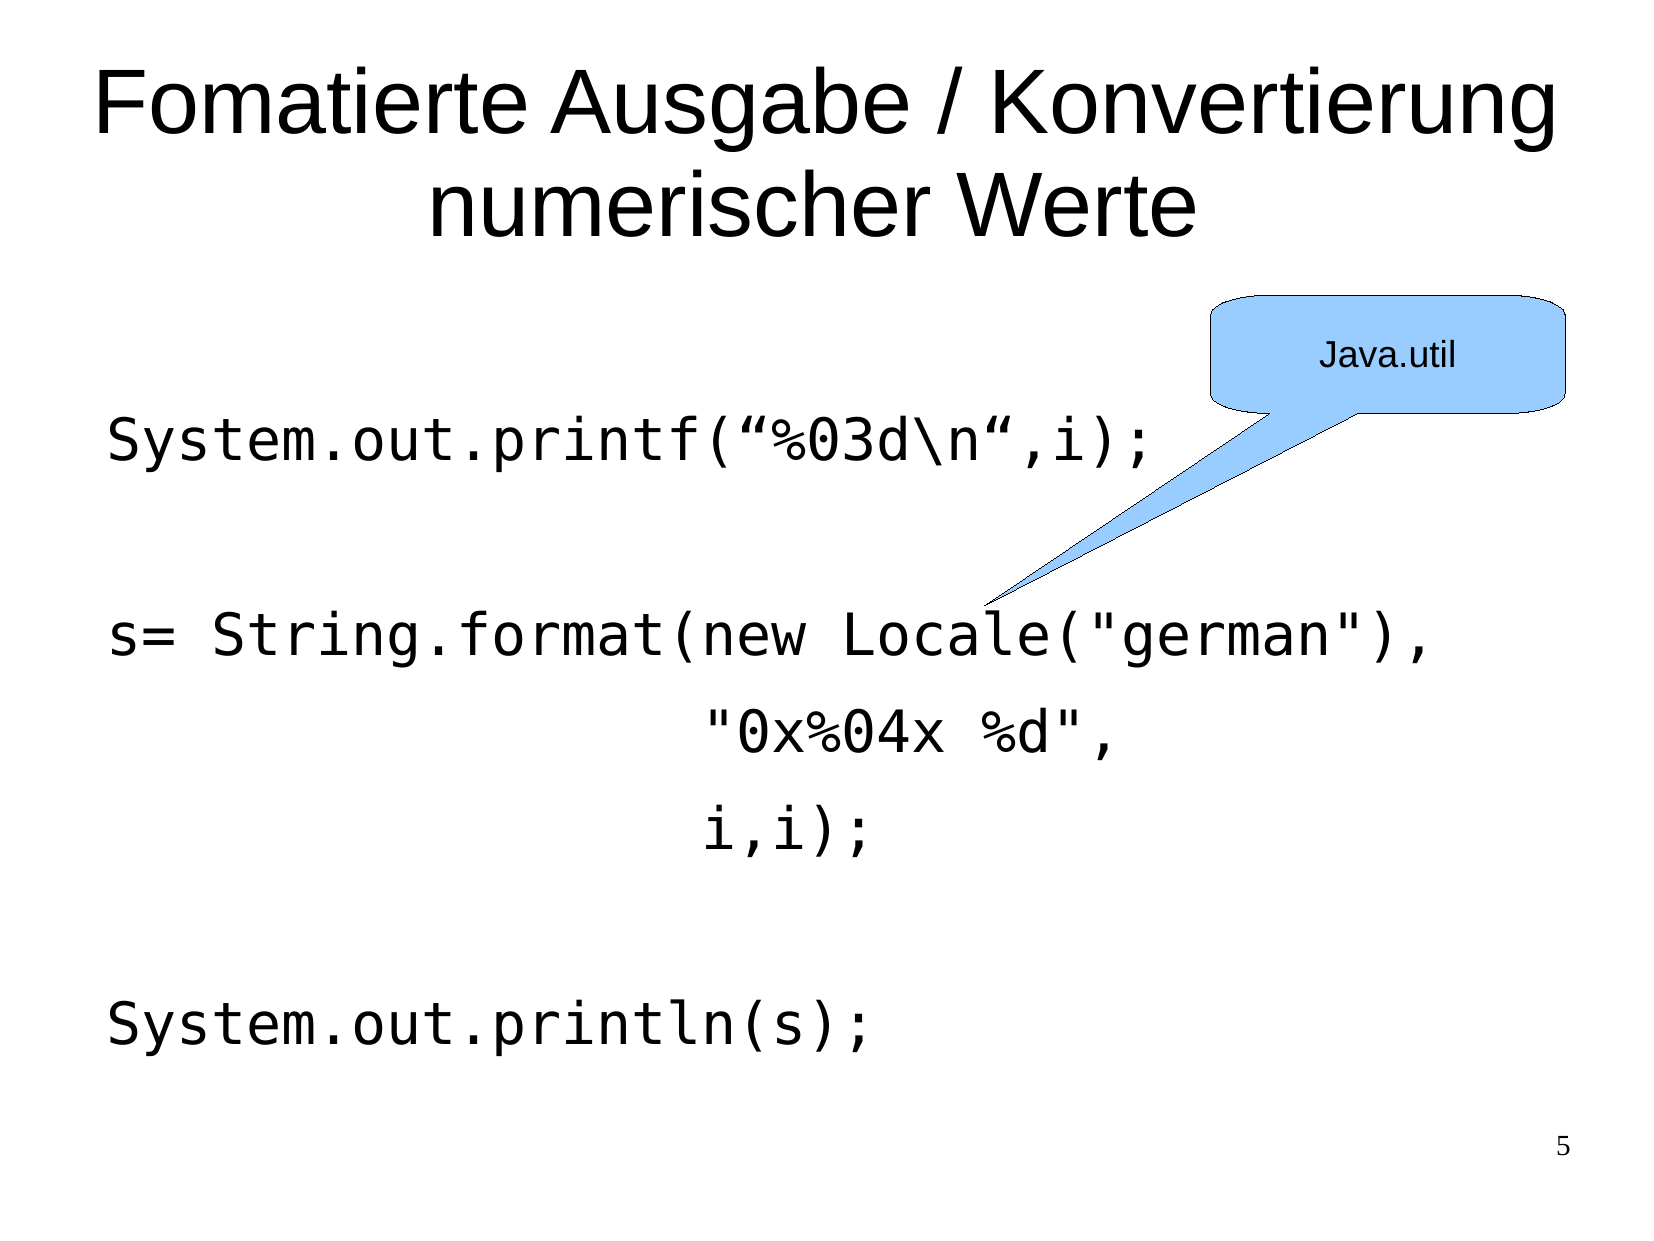

# Fomatierte Ausgabe / Konvertierung numerischer Werte
Java.util
System.out.printf(“%03d\n“,i);
s= String.format(new Locale("german"),
 "0x%04x %d",
 i,i);
System.out.println(s);
5